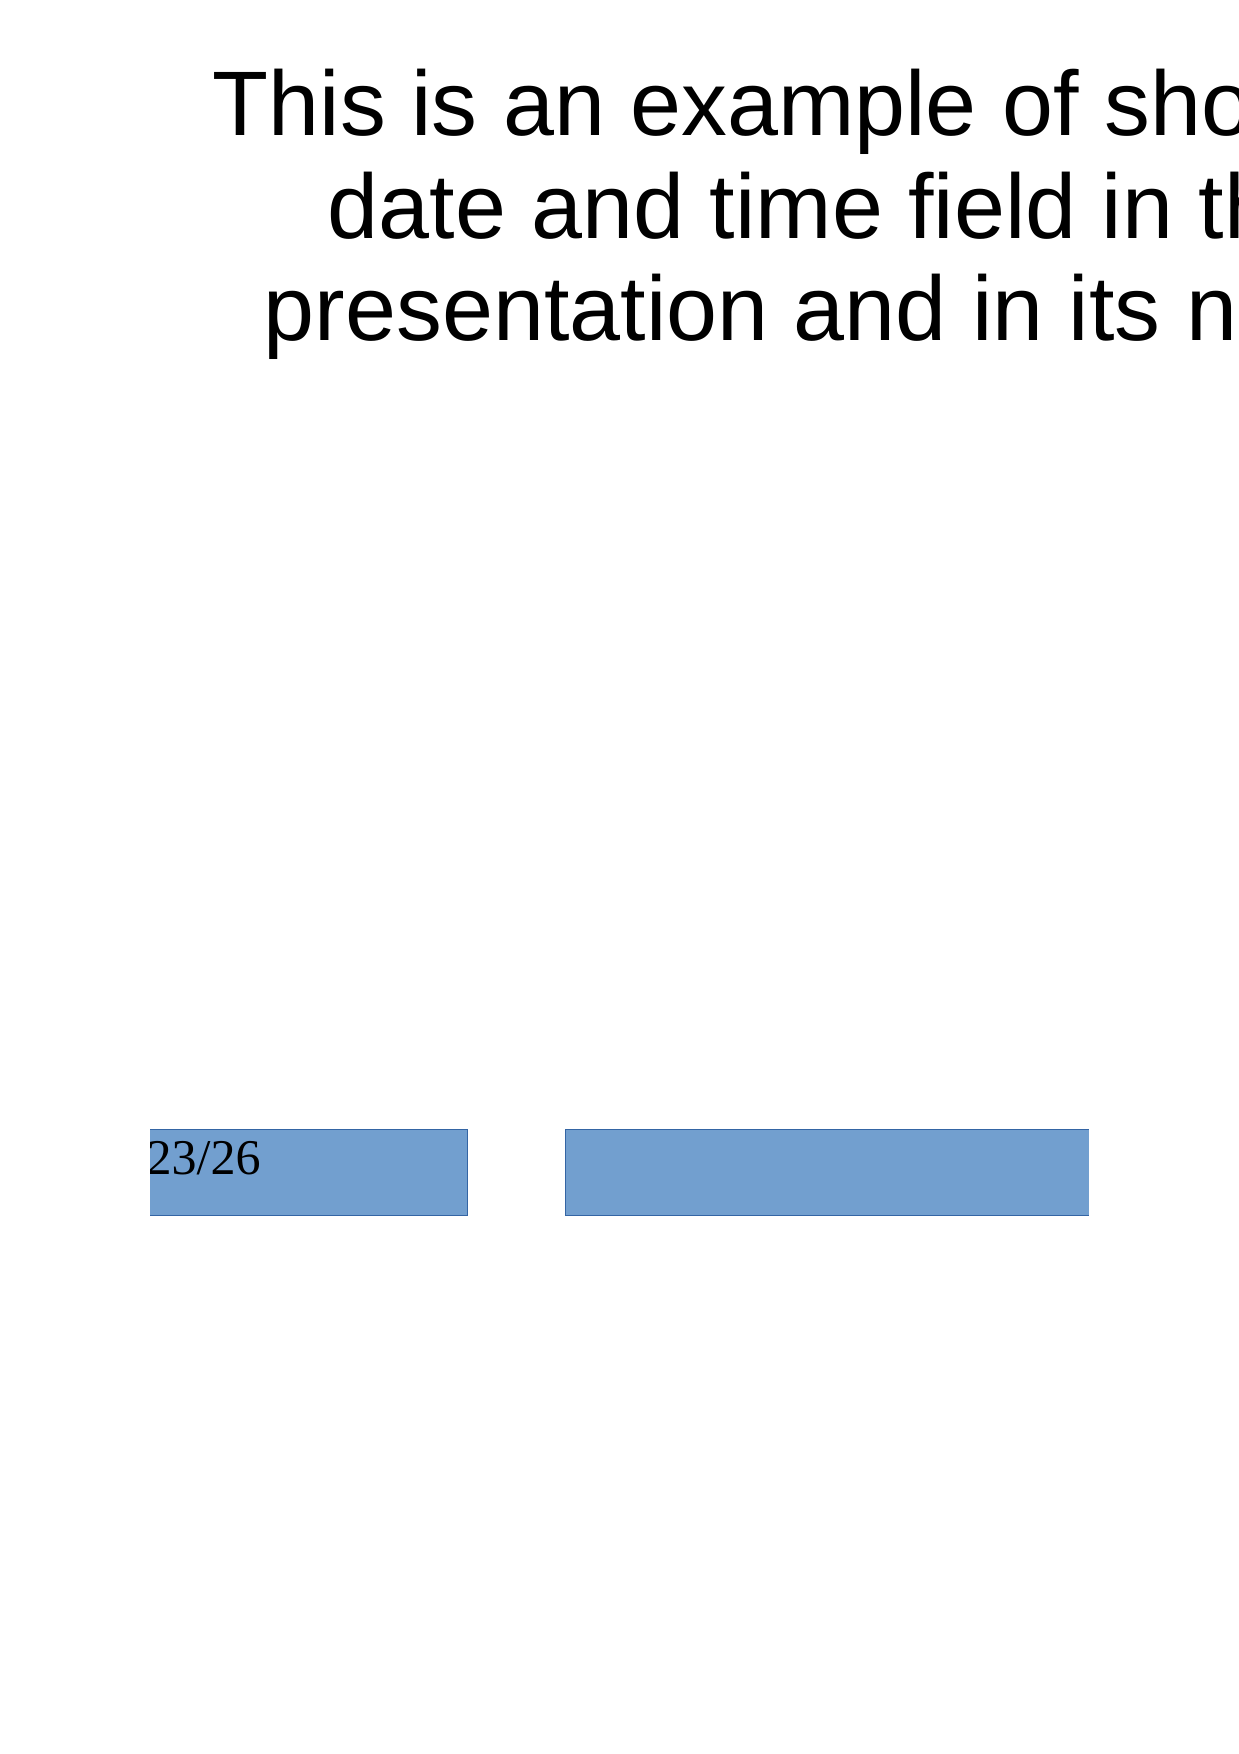

# This is an example of showing date and time field in the presentation and in its note.